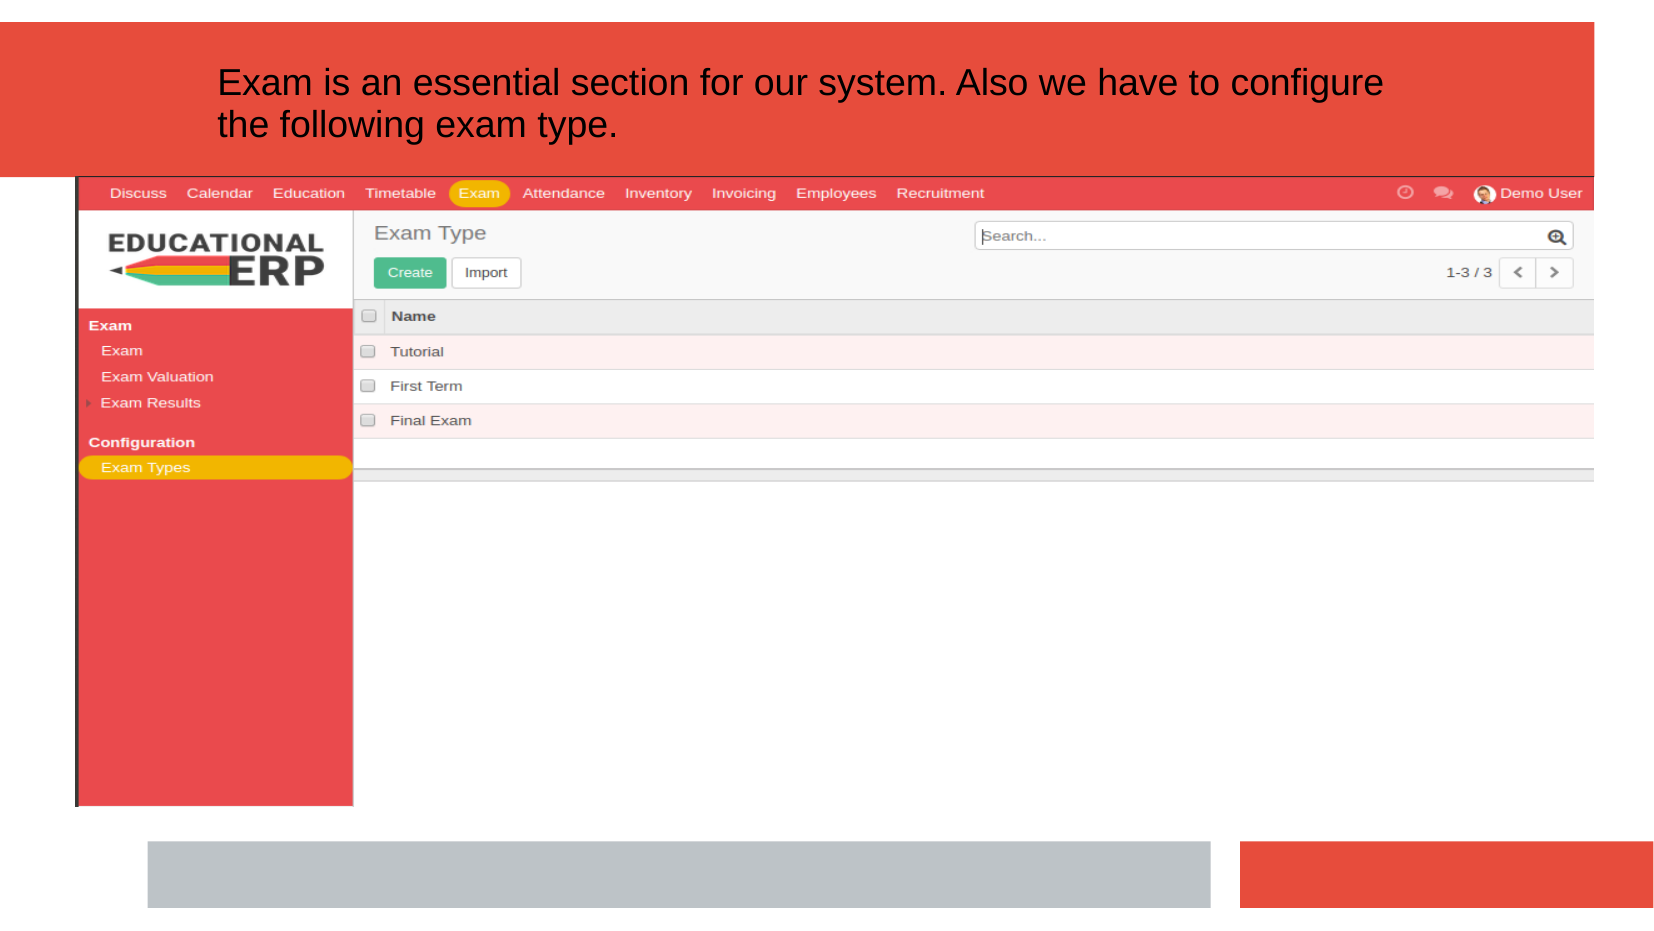

Exam is an essential section for our system. Also we have to configure
the following exam type.